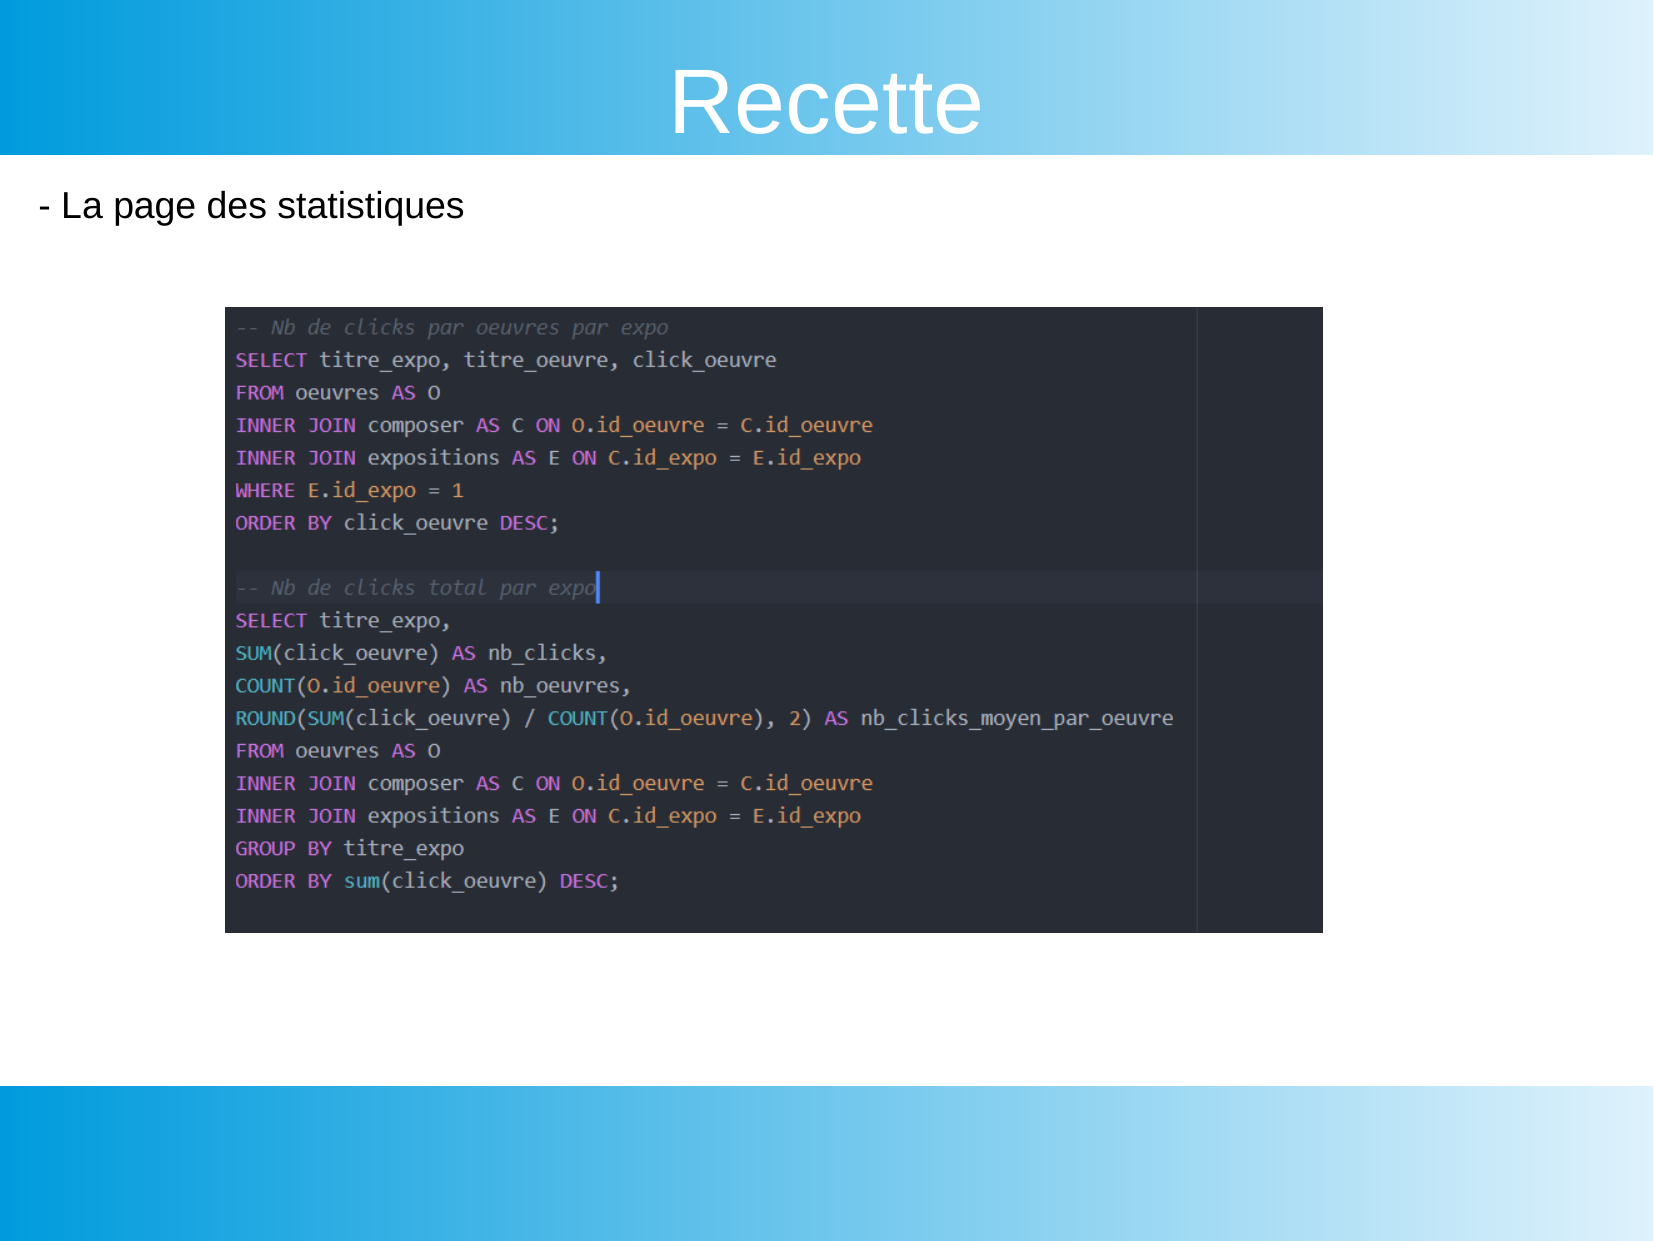

# Recette
- La page des statistiques